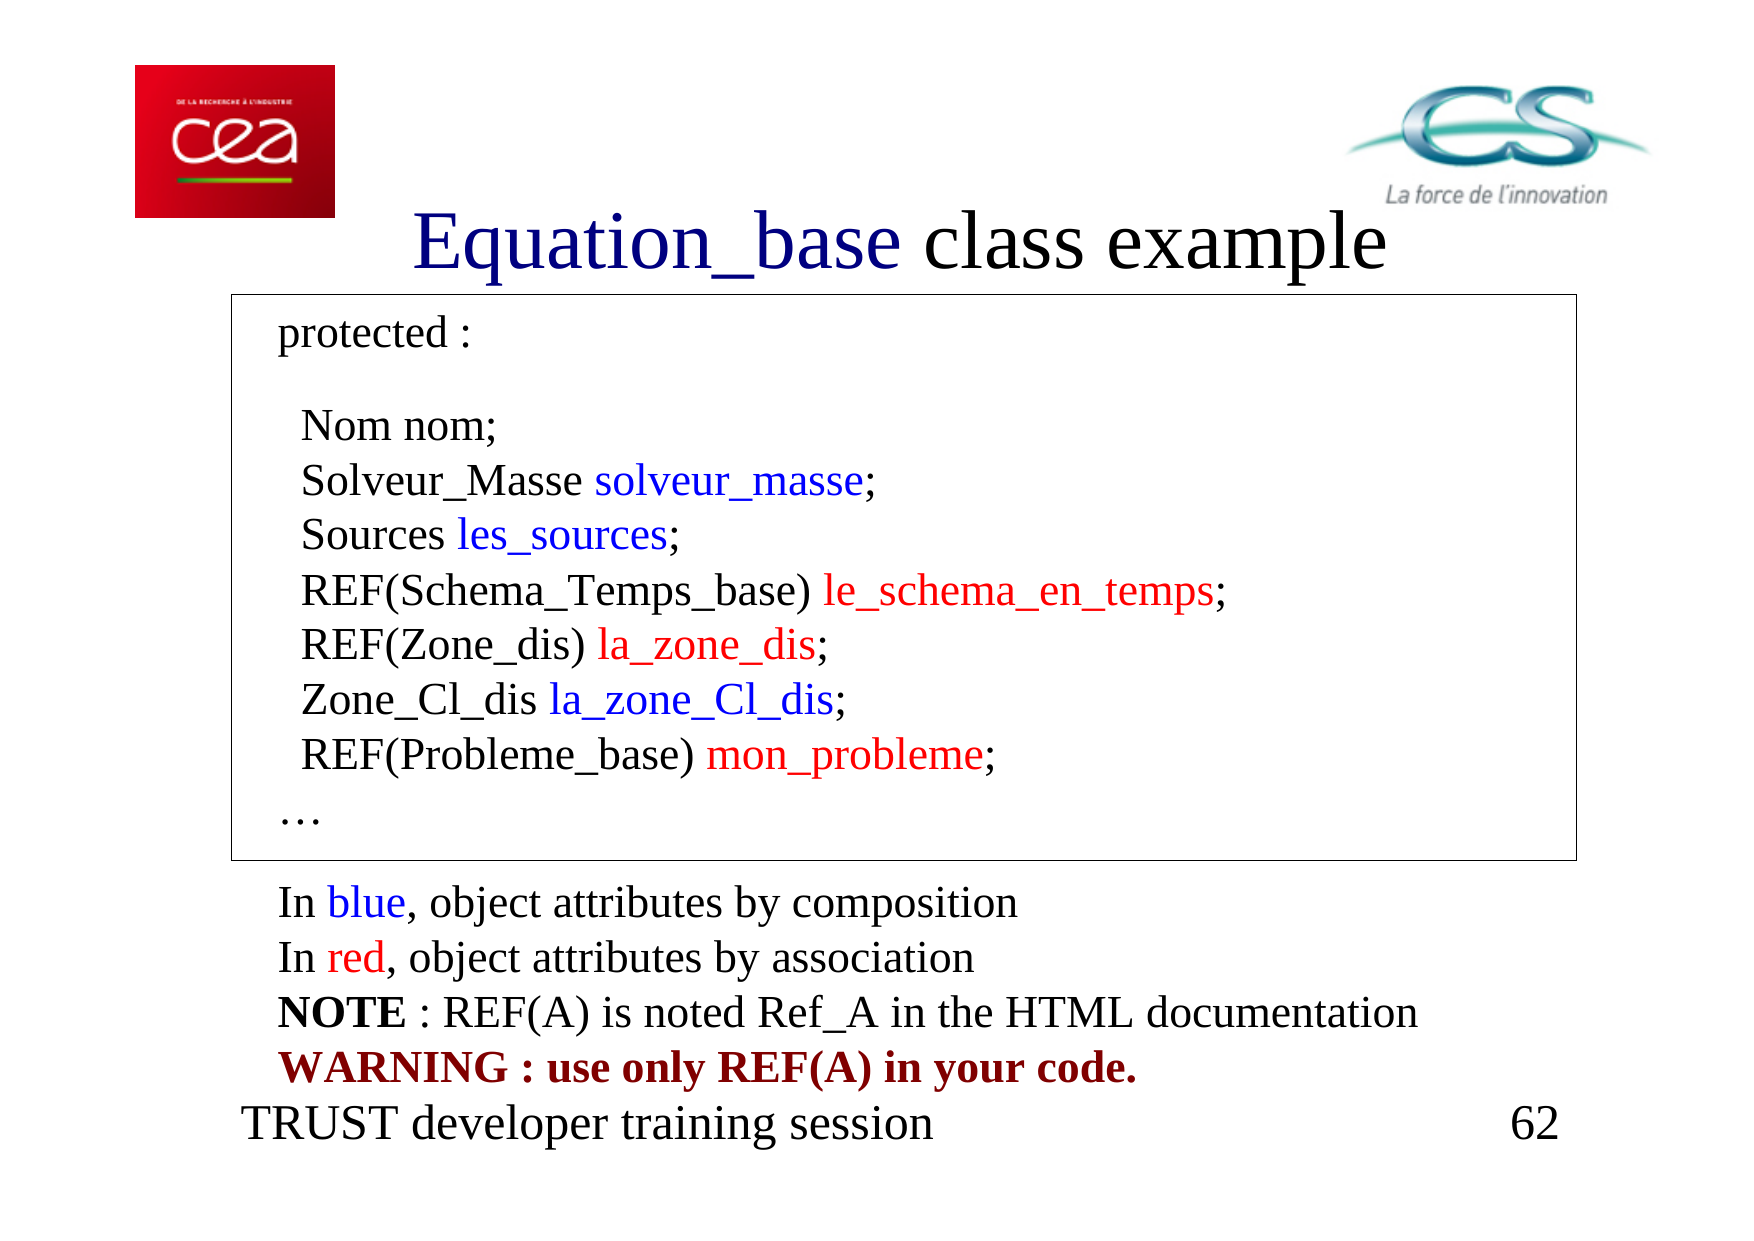

# Equation_base class example
protected :
 Nom nom;
 Solveur_Masse solveur_masse;
 Sources les_sources;
 REF(Schema_Temps_base) le_schema_en_temps;
 REF(Zone_dis) la_zone_dis;
 Zone_Cl_dis la_zone_Cl_dis;
 REF(Probleme_base) mon_probleme;
…
In blue, object attributes by composition
In red, object attributes by association
NOTE : REF(A) is noted Ref_A in the HTML documentation
WARNING : use only REF(A) in your code.
TRUST developer training session
62